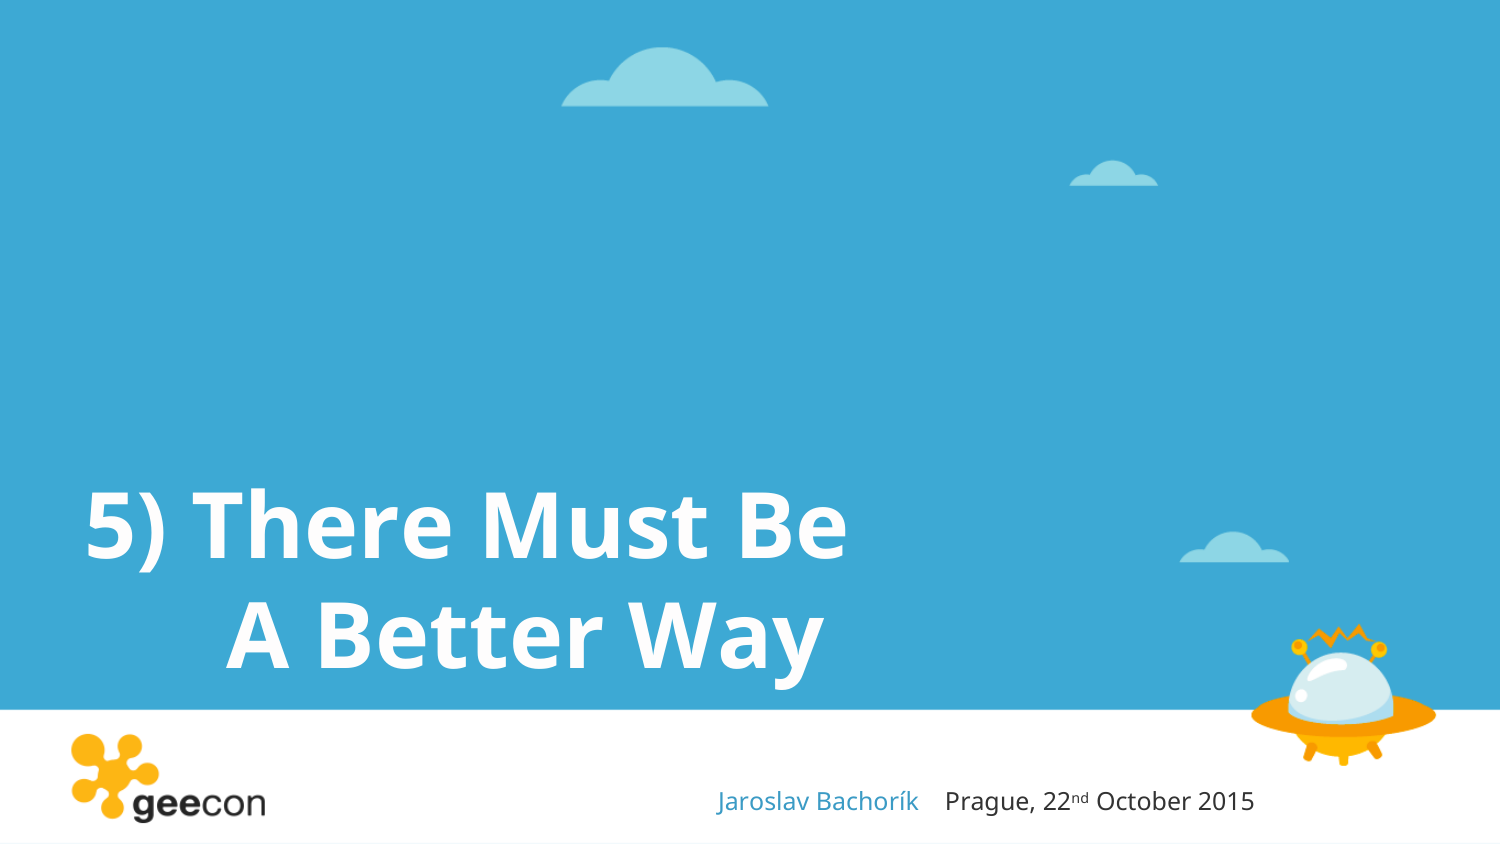

# 5) There Must Be A Better Way
Jaroslav Bachorík Prague, 22nd October 2015